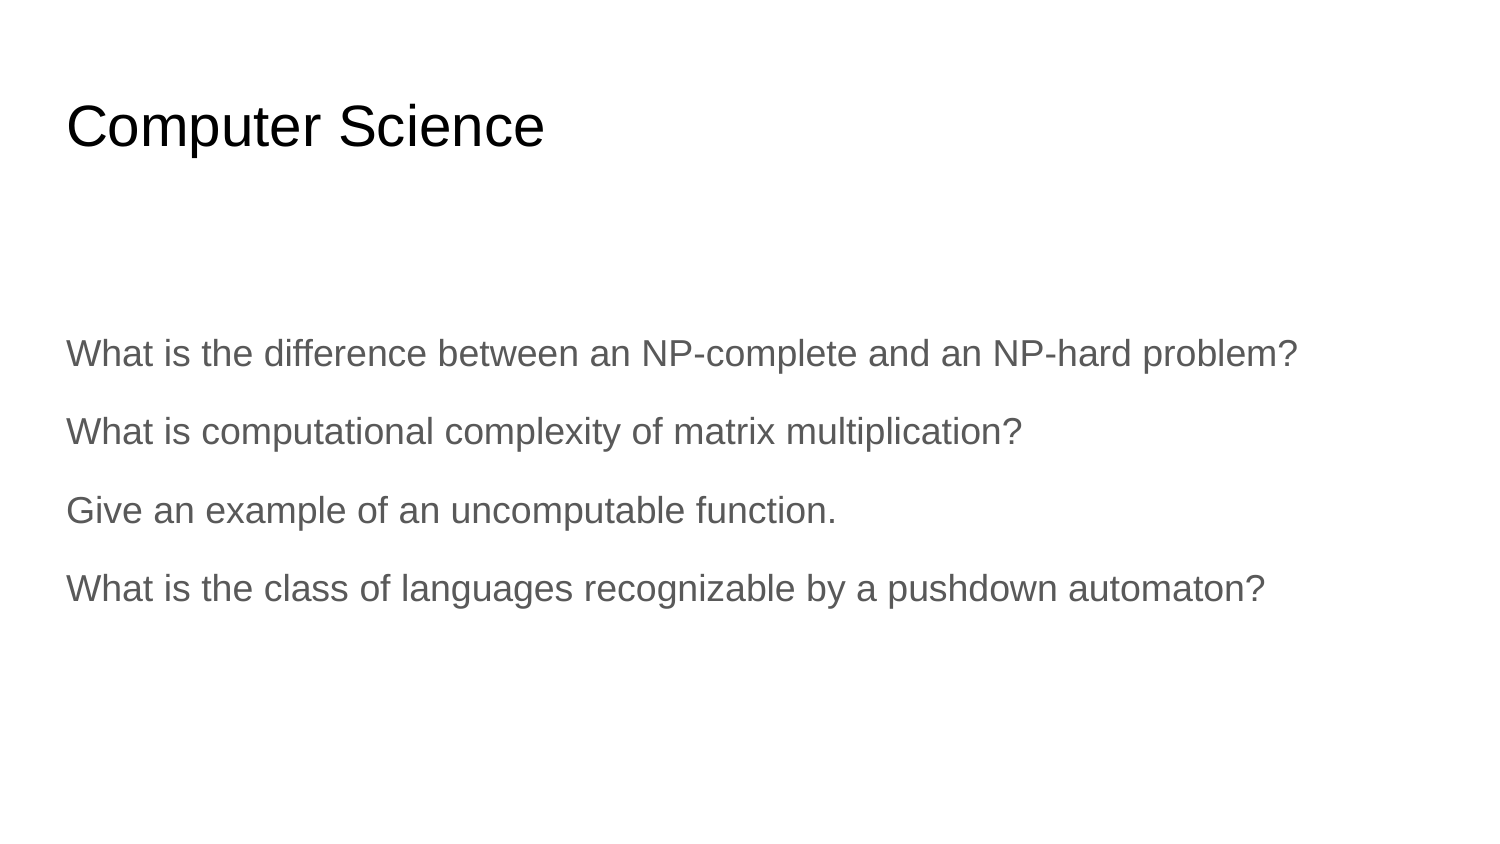

# Computer Science
What is the difference between an NP-complete and an NP-hard problem?
What is computational complexity of matrix multiplication?
Give an example of an uncomputable function.
What is the class of languages recognizable by a pushdown automaton?